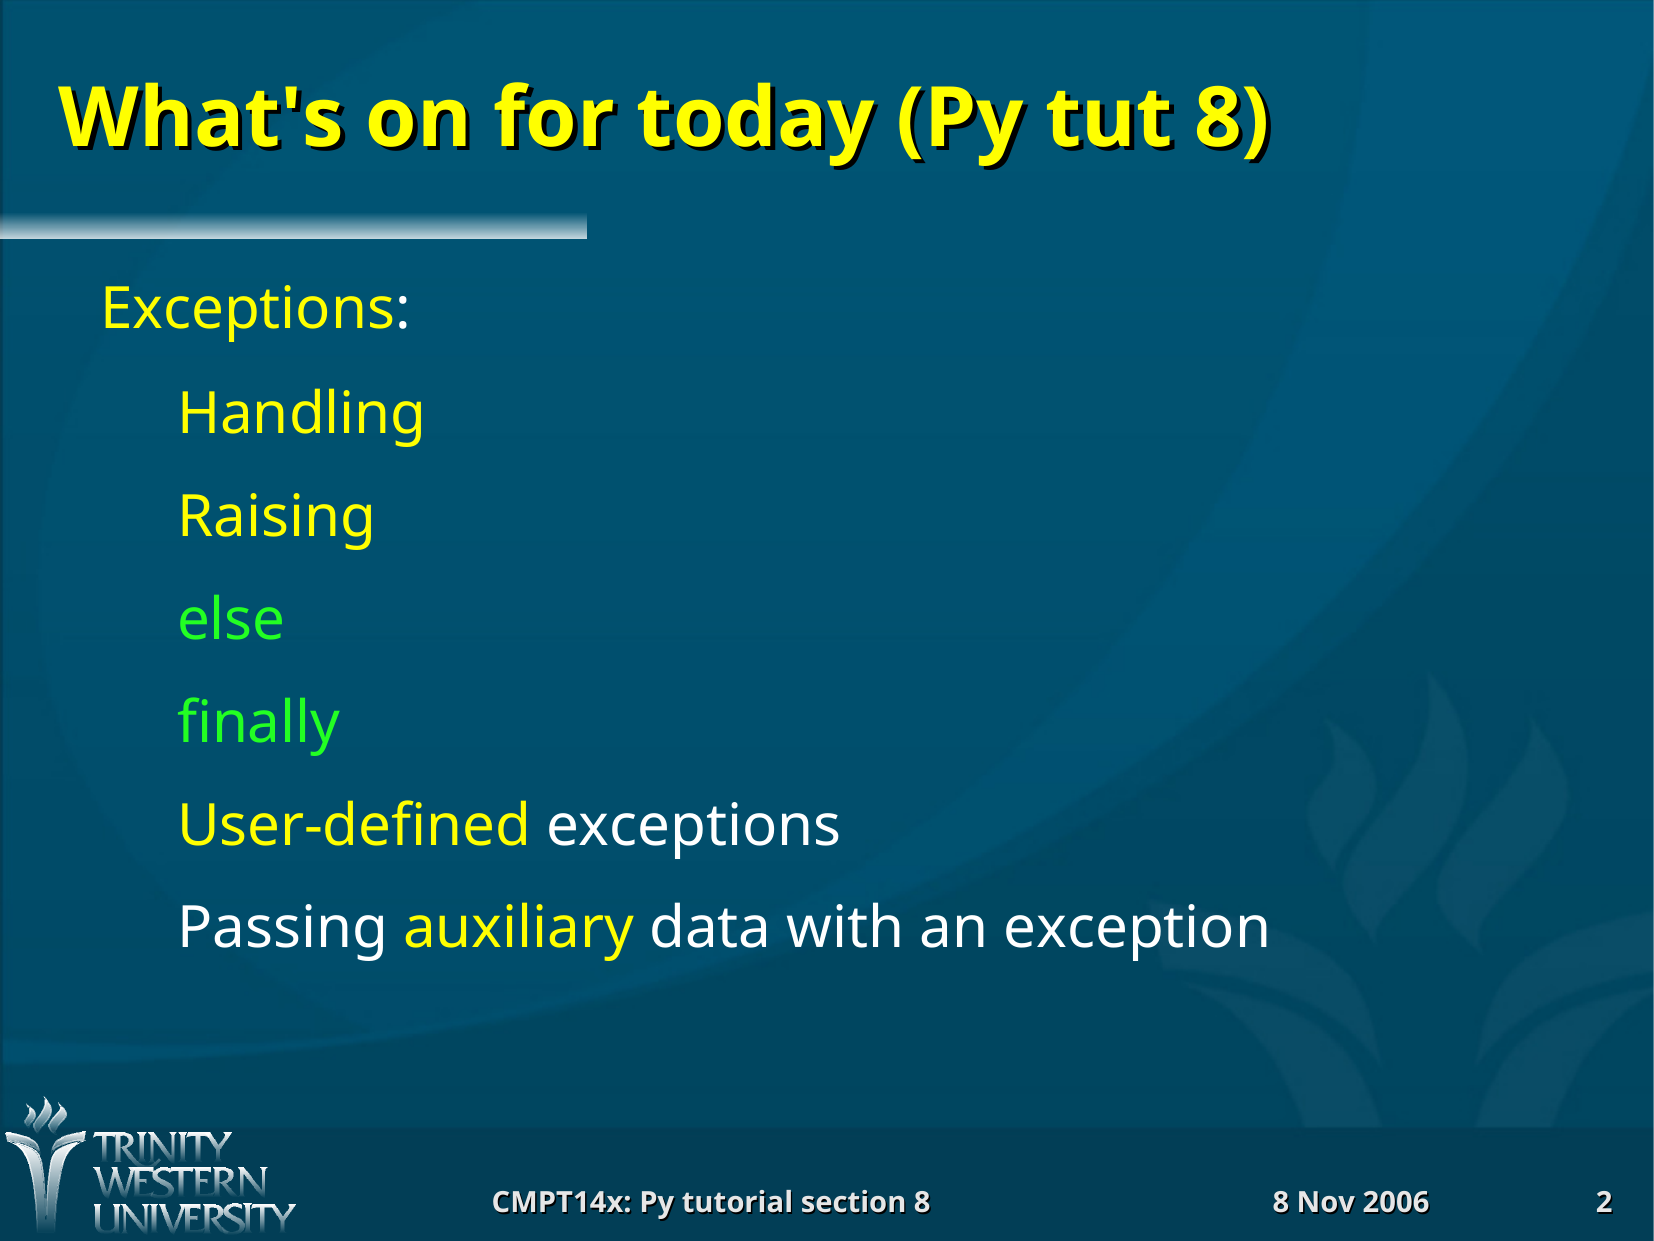

# What's on for today (Py tut 8)
Exceptions:
Handling
Raising
else
finally
User-defined exceptions
Passing auxiliary data with an exception
CMPT14x: Py tutorial section 8
8 Nov 2006
2